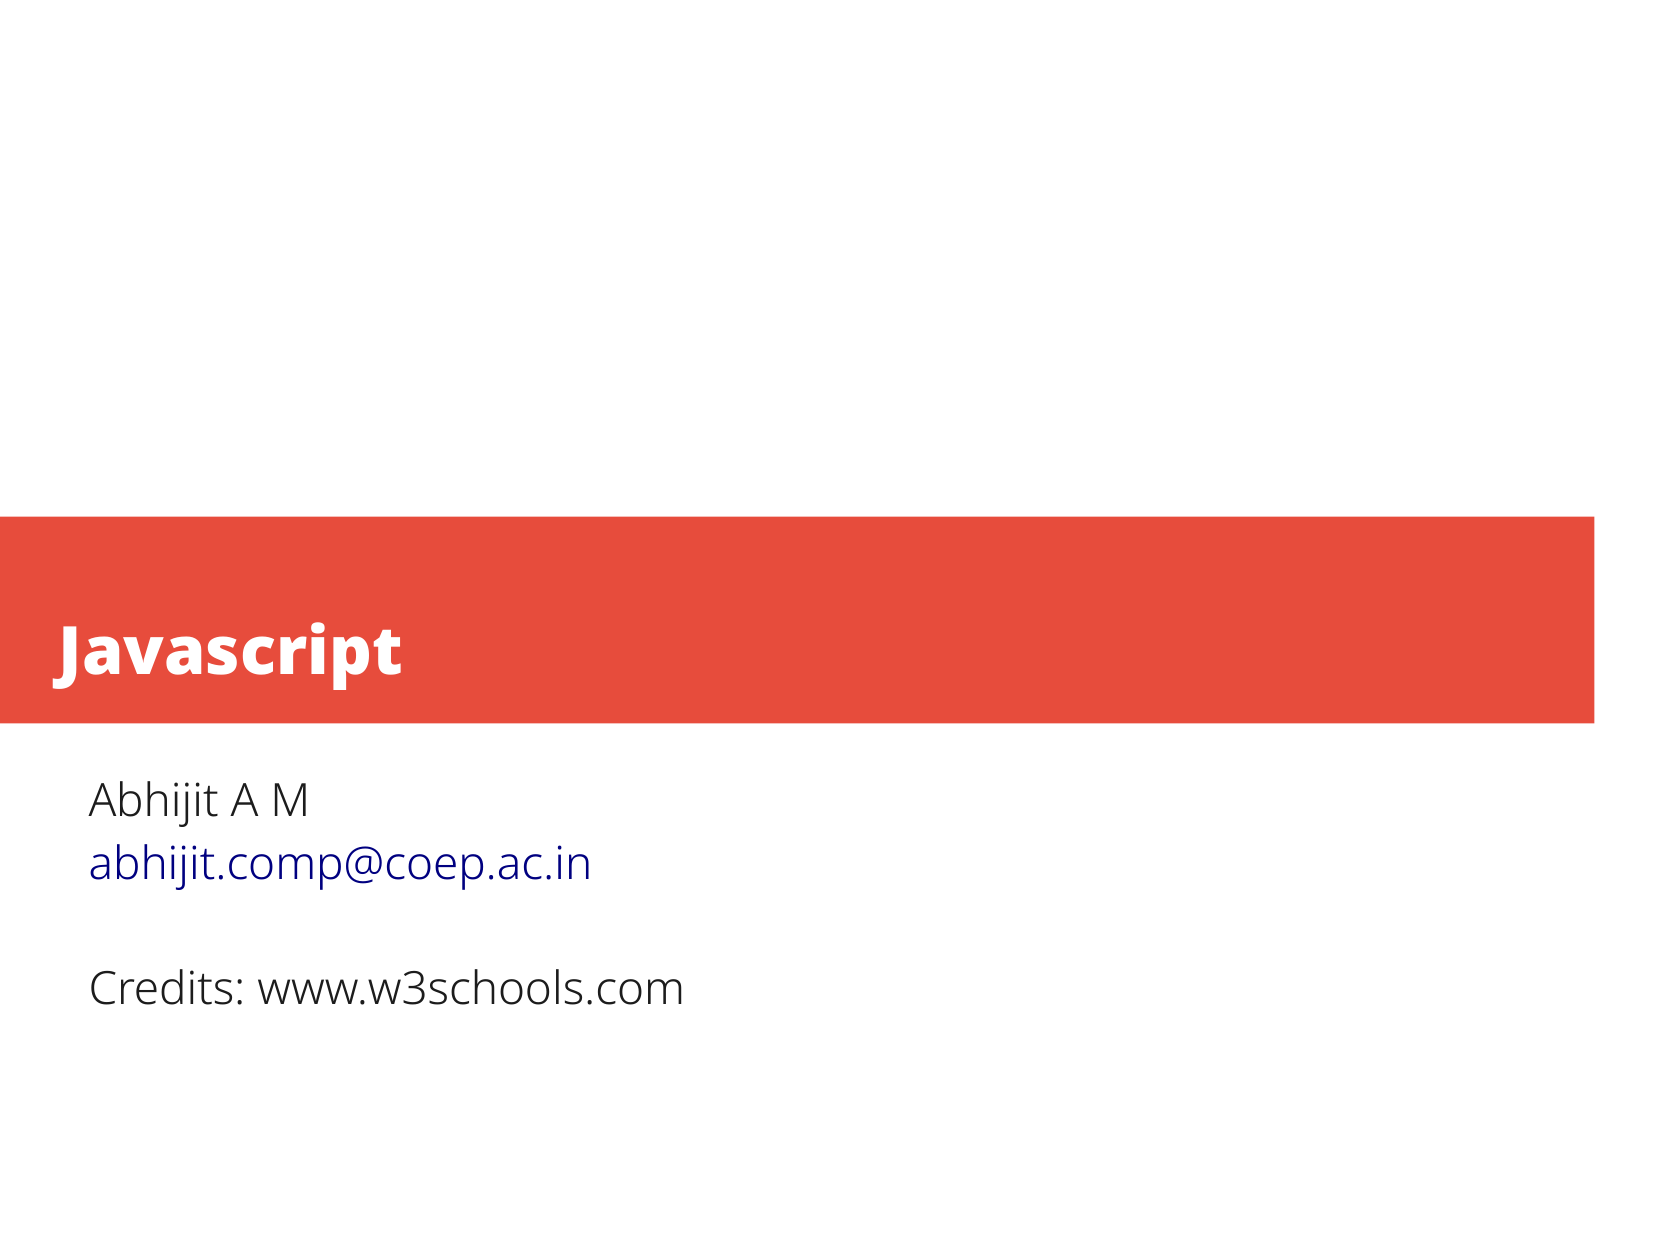

# Javascript
Abhijit A M
abhijit.comp@coep.ac.in
Credits: www.w3schools.com